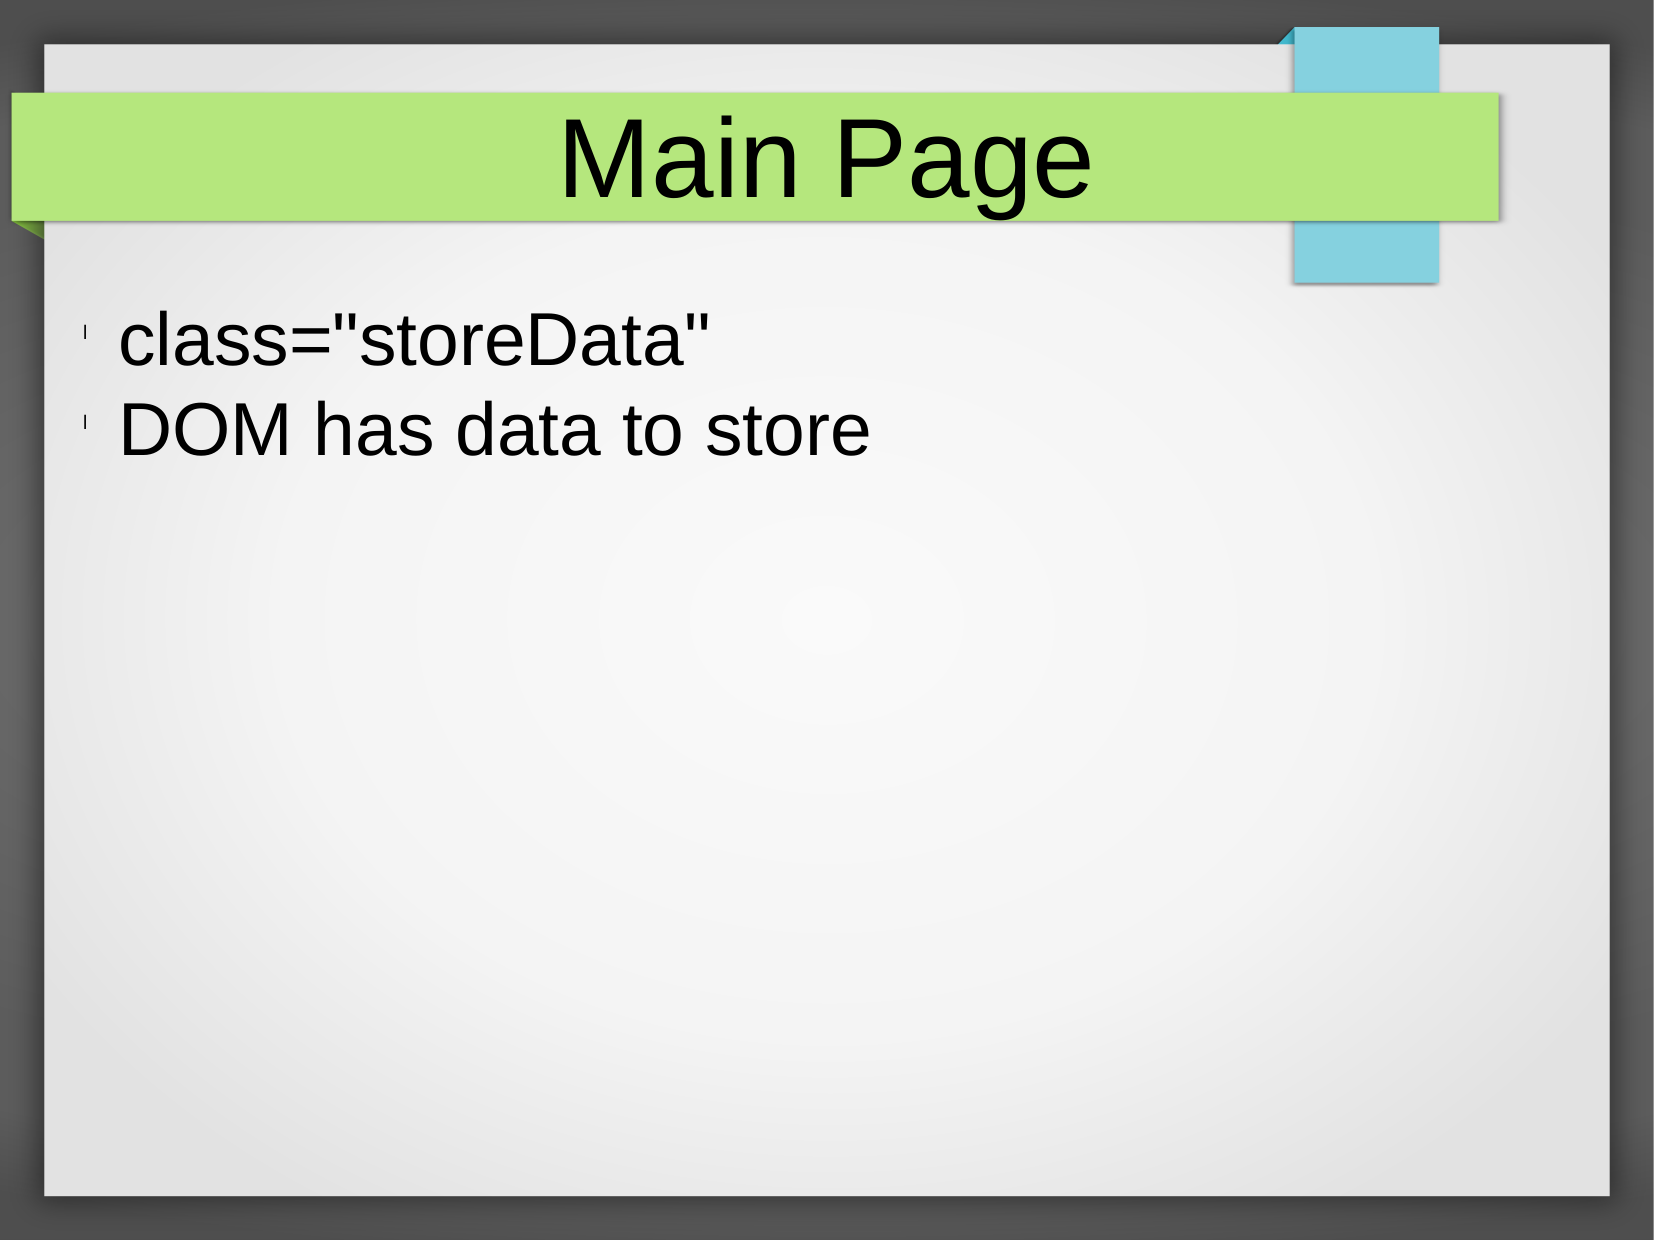

Main Page
class="storeData"
DOM has data to store